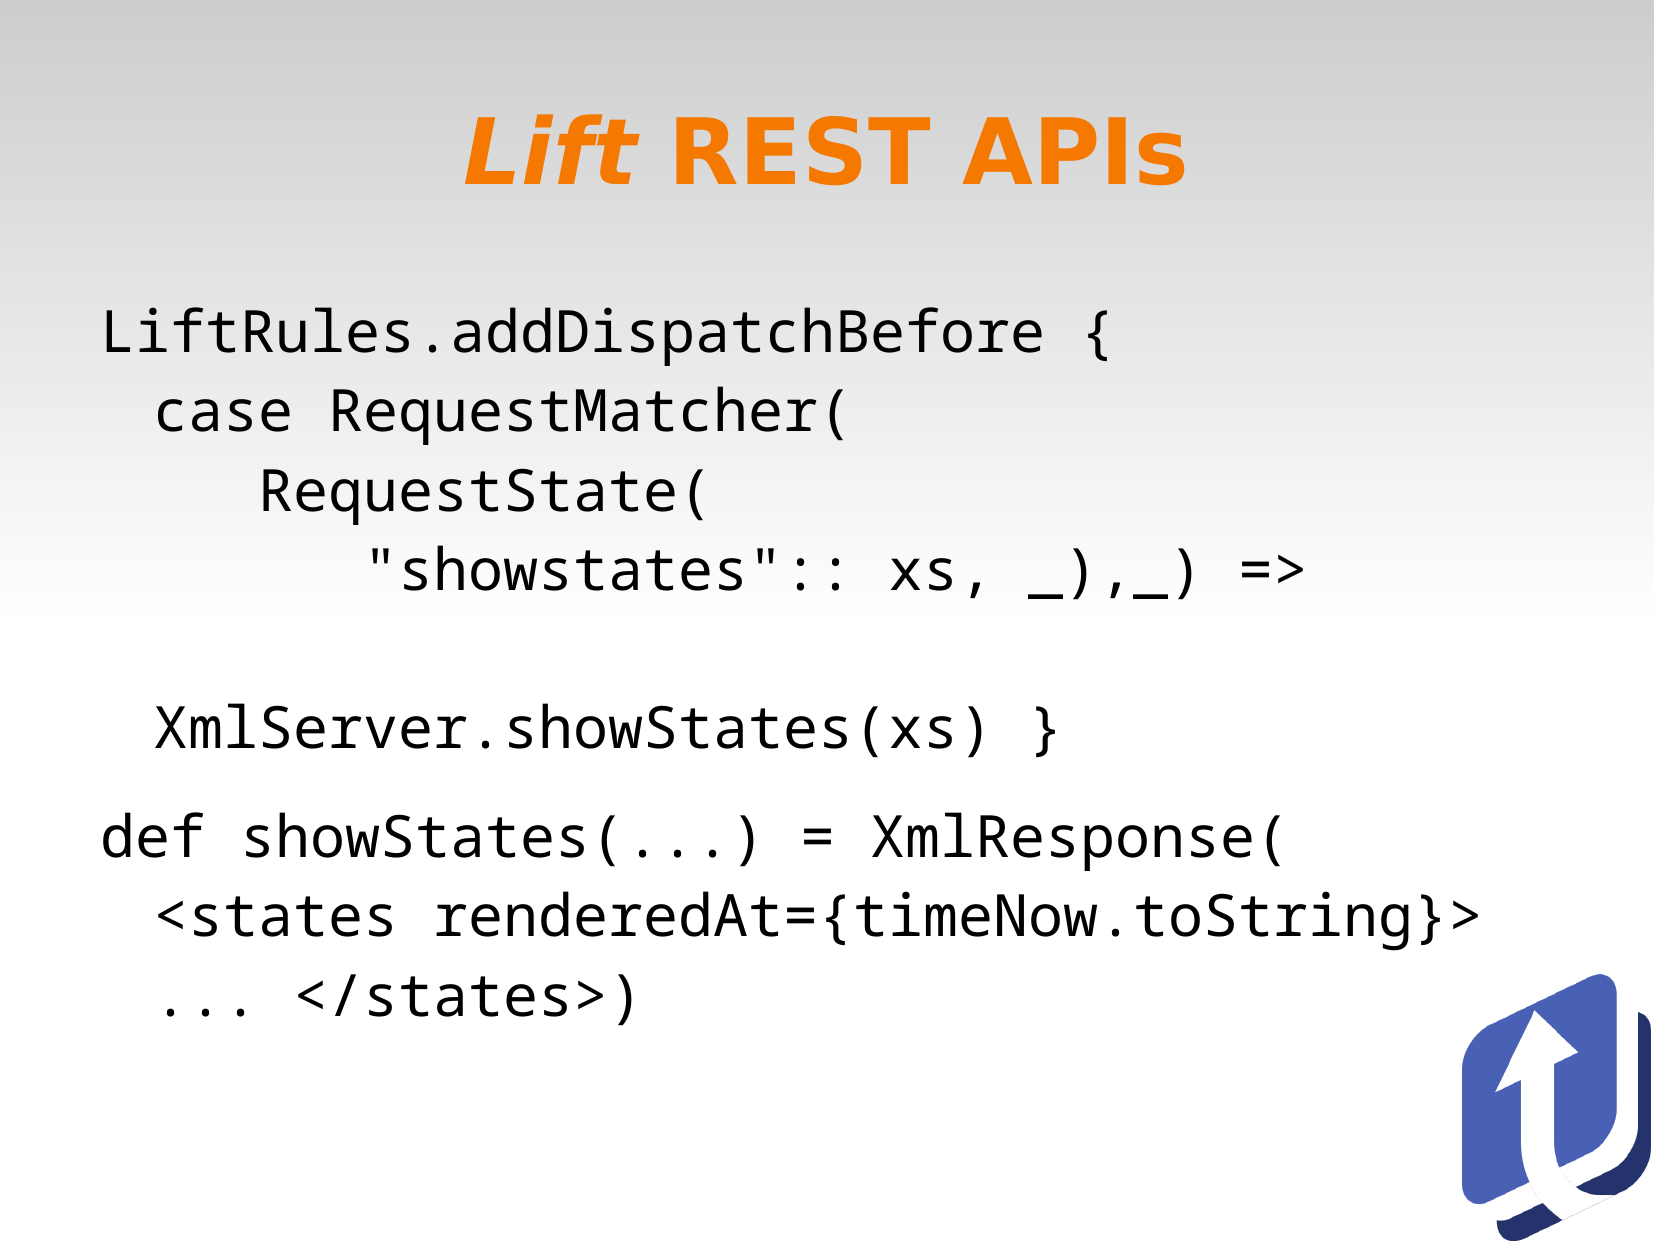

# Lift REST APIs
LiftRules.addDispatchBefore {
case RequestMatcher(
 RequestState(
 "showstates":: xs, _),_) =>
XmlServer.showStates(xs) }
def showStates(...) = XmlResponse(
<states renderedAt={timeNow.toString}>
... </states>)